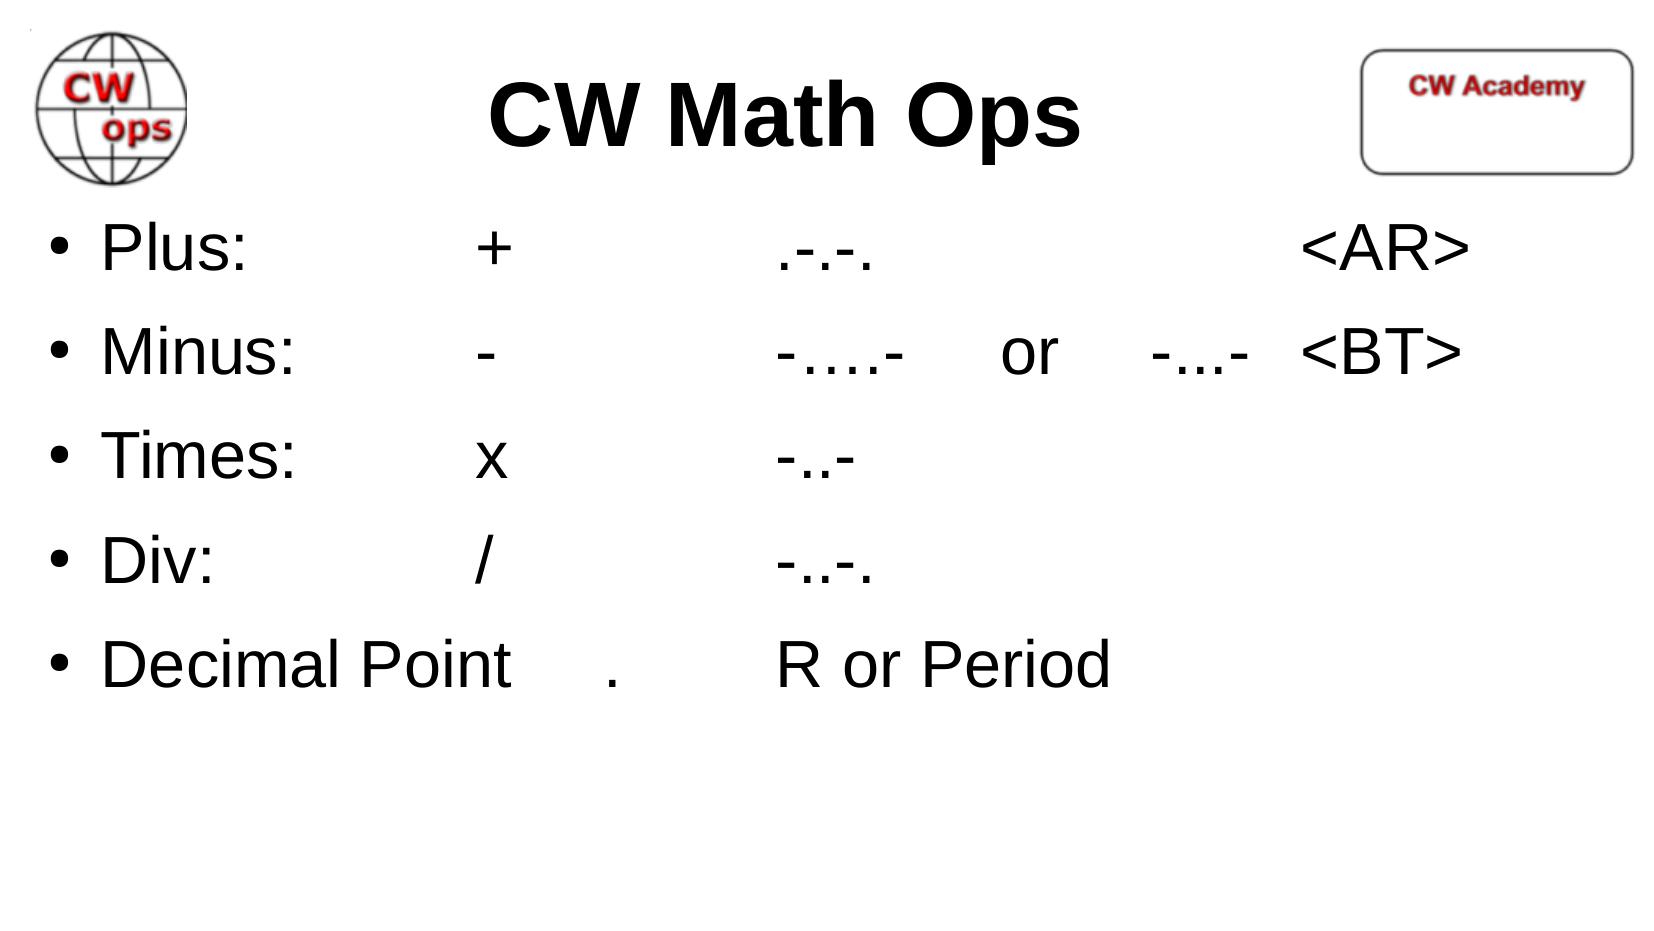

# CW Math Ops
Plus: 	 		+ 		 		.-.-. 		 				<AR>
Minus: 	 		- 		 		-….- 	or 	-...- 	<BT>
Times: 	 		x		 		-..-
Div: 		/ 		 		-..-.
Decimal Point . 		R or Period